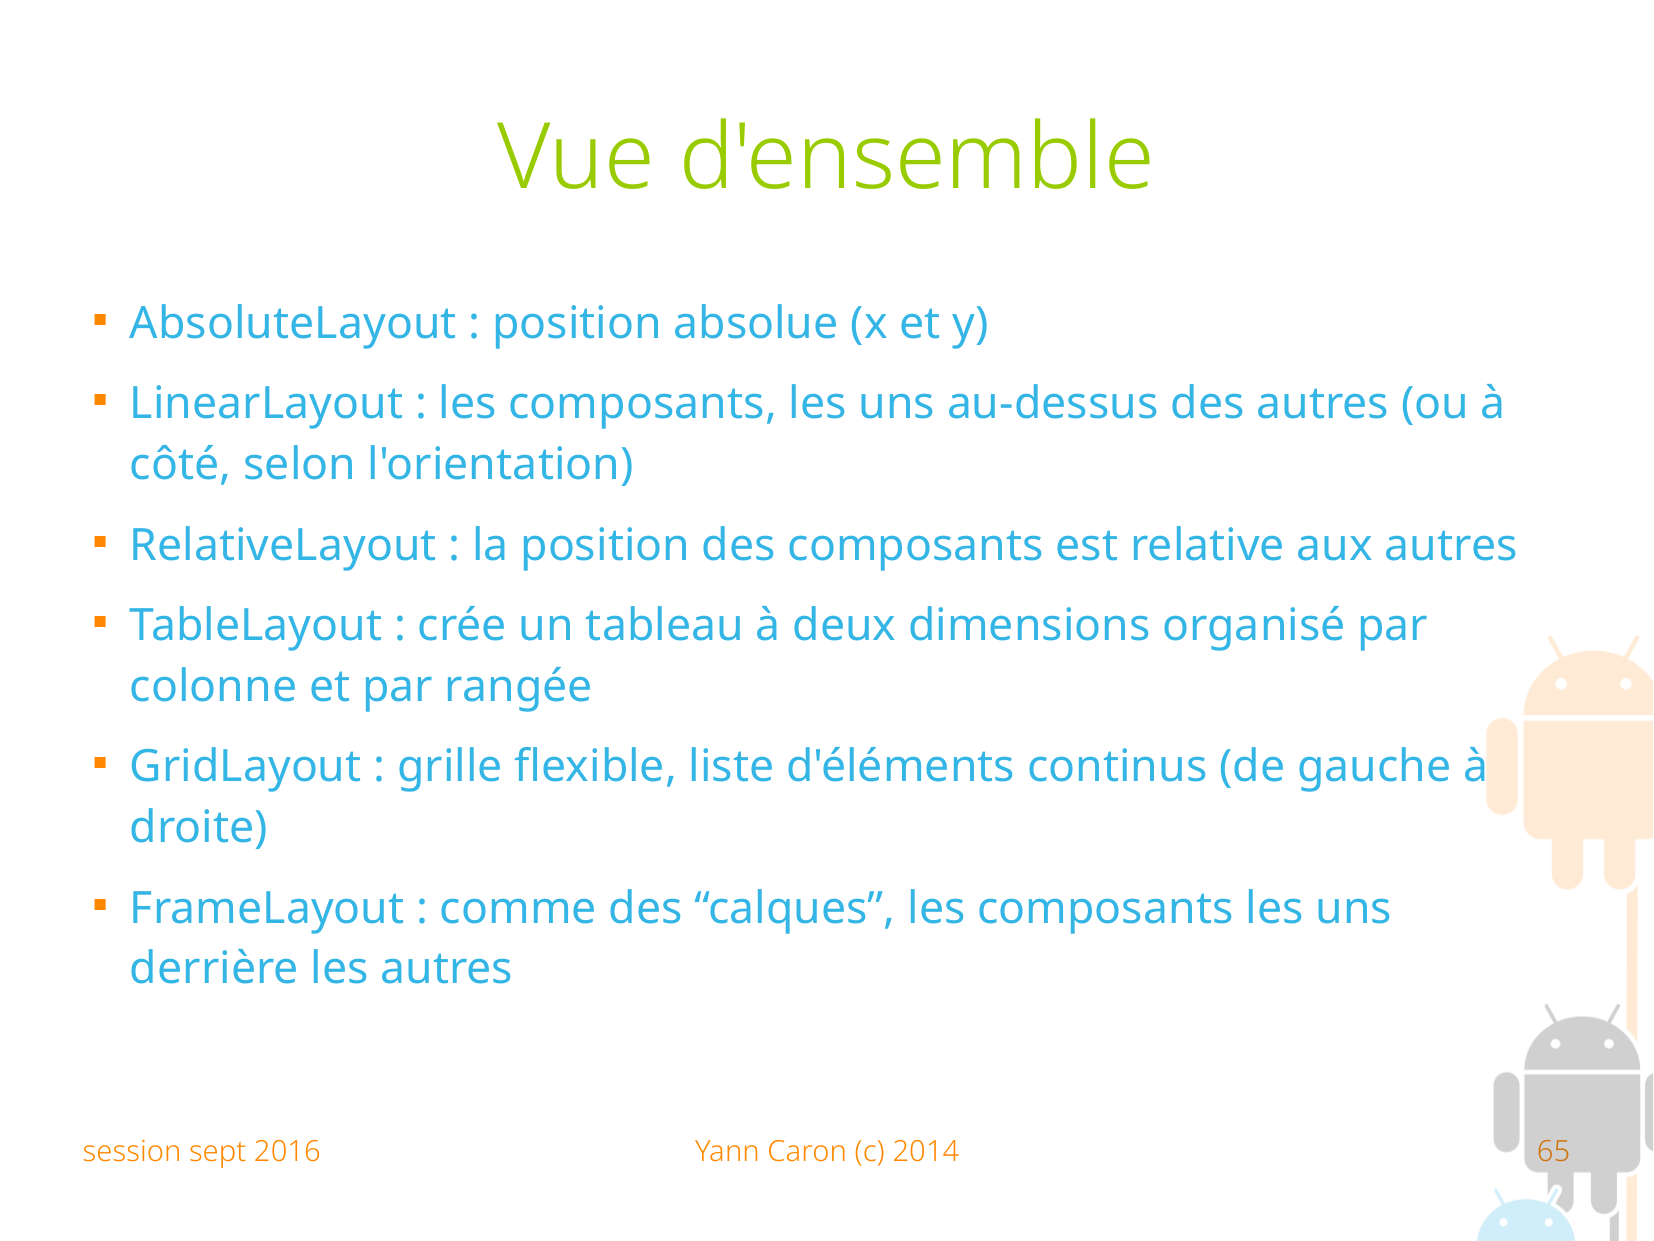

# Vue d'ensemble
AbsoluteLayout : position absolue (x et y)
LinearLayout : les composants, les uns au-dessus des autres (ou à côté, selon l'orientation)
RelativeLayout : la position des composants est relative aux autres
TableLayout : crée un tableau à deux dimensions organisé par colonne et par rangée
GridLayout : grille flexible, liste d'éléments continus (de gauche à droite)
FrameLayout : comme des “calques”, les composants les uns derrière les autres
session sept 2016
Yann Caron (c) 2014
65